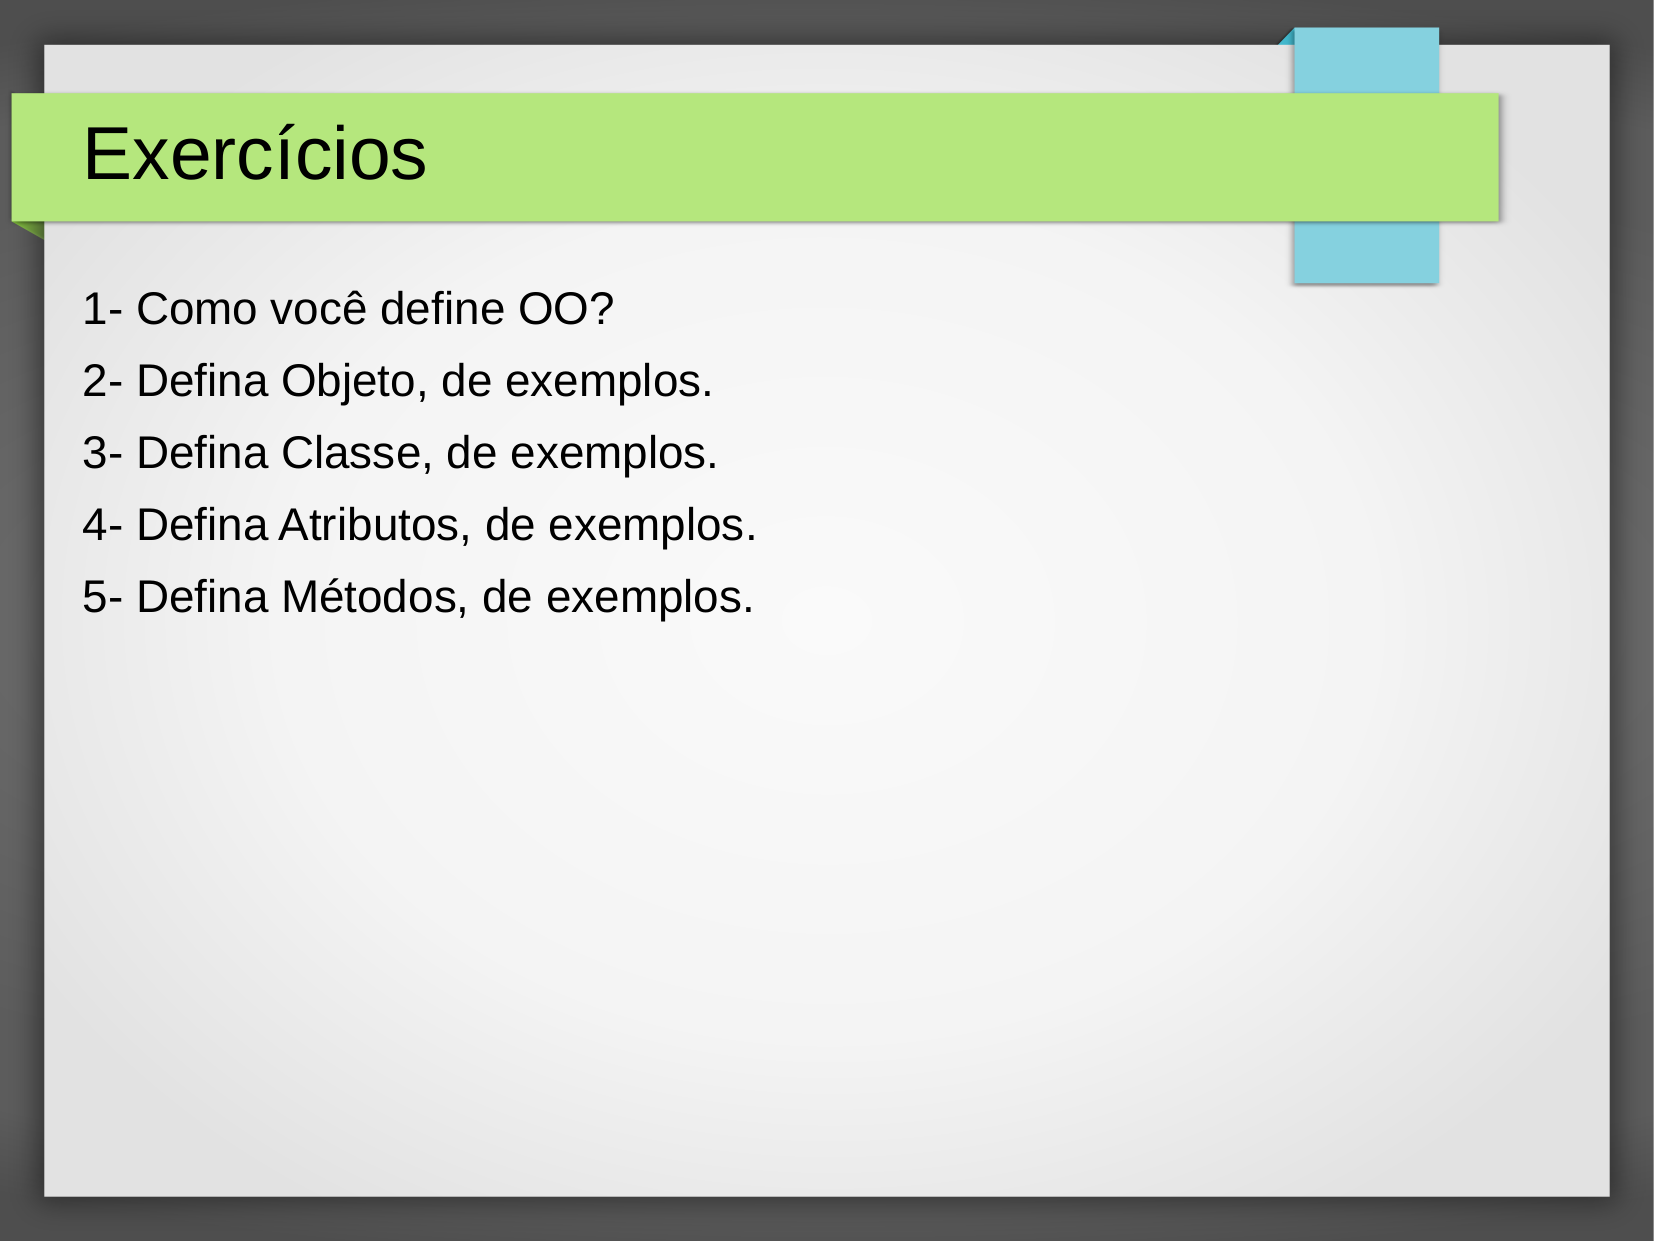

# Exercícios
1- Como você define OO?
2- Defina Objeto, de exemplos.
3- Defina Classe, de exemplos.
4- Defina Atributos, de exemplos.
5- Defina Métodos, de exemplos.